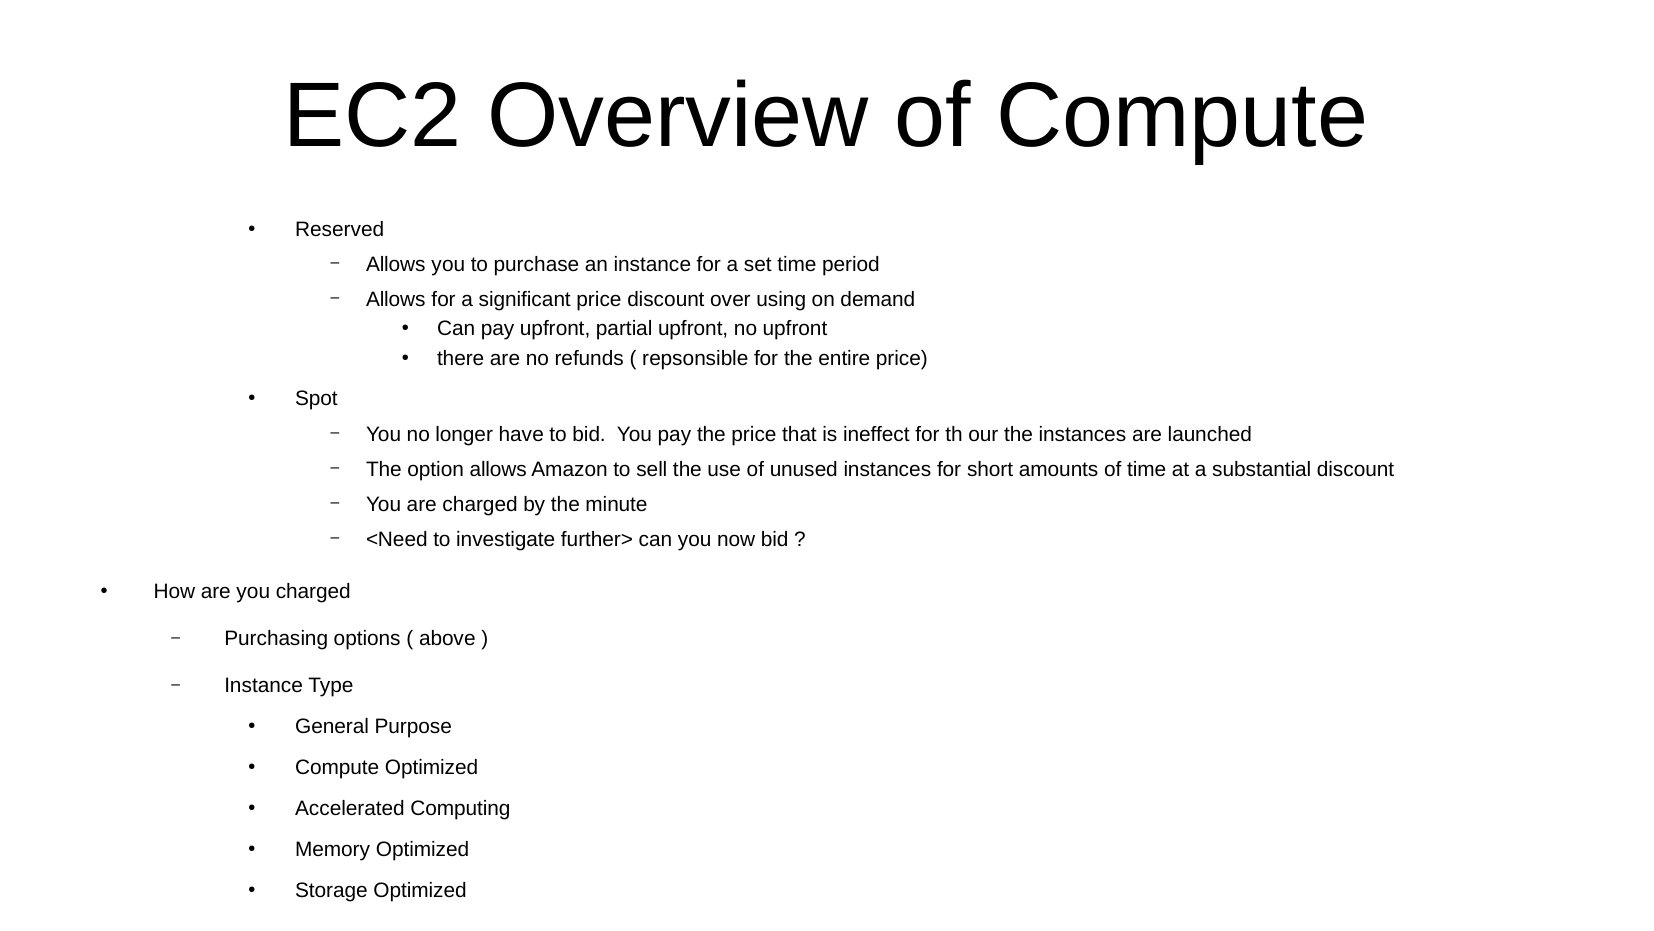

# EC2 Overview of Compute
Reserved
Allows you to purchase an instance for a set time period
Allows for a significant price discount over using on demand
Can pay upfront, partial upfront, no upfront
there are no refunds ( repsonsible for the entire price)
Spot
You no longer have to bid. You pay the price that is ineffect for th our the instances are launched
The option allows Amazon to sell the use of unused instances for short amounts of time at a substantial discount
You are charged by the minute
<Need to investigate further> can you now bid ?
How are you charged
Purchasing options ( above )
Instance Type
General Purpose
Compute Optimized
Accelerated Computing
Memory Optimized
Storage Optimized